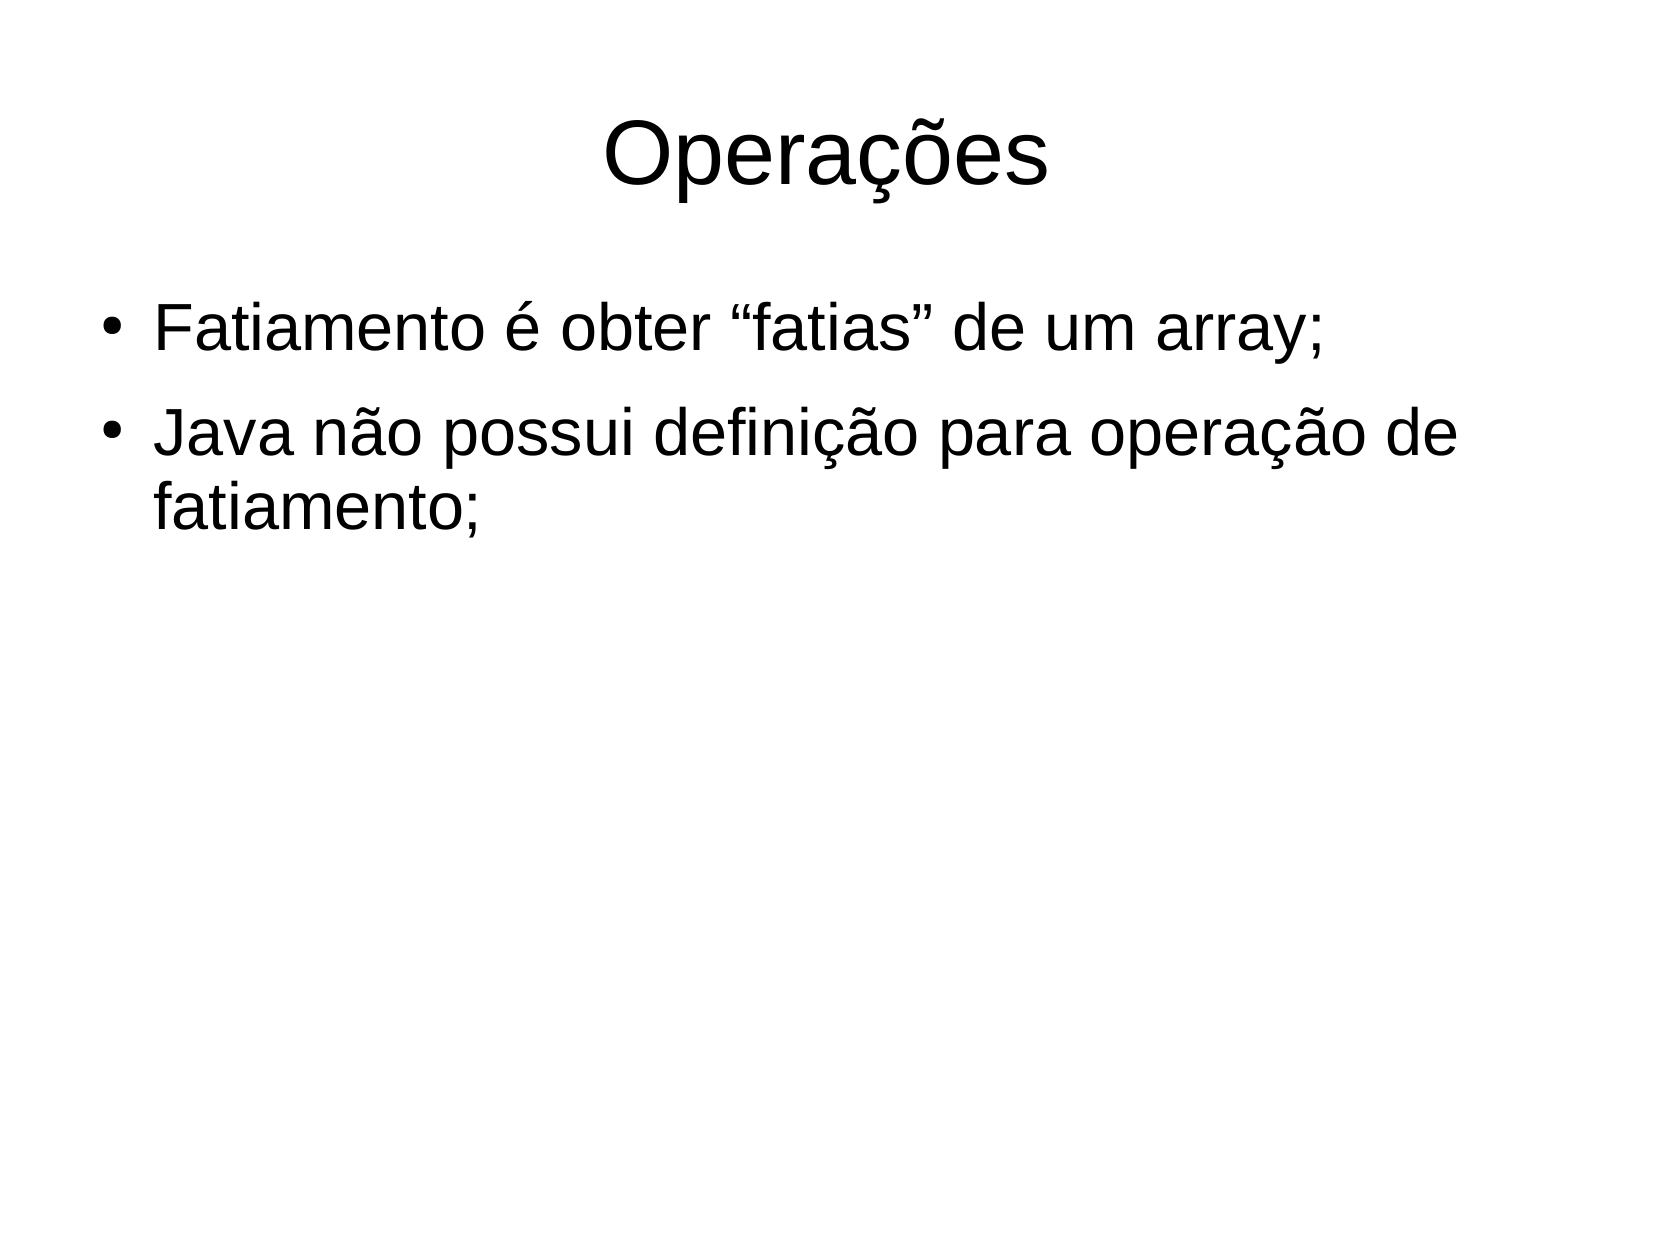

# Operações
Fatiamento é obter “fatias” de um array;
Java não possui definição para operação de fatiamento;